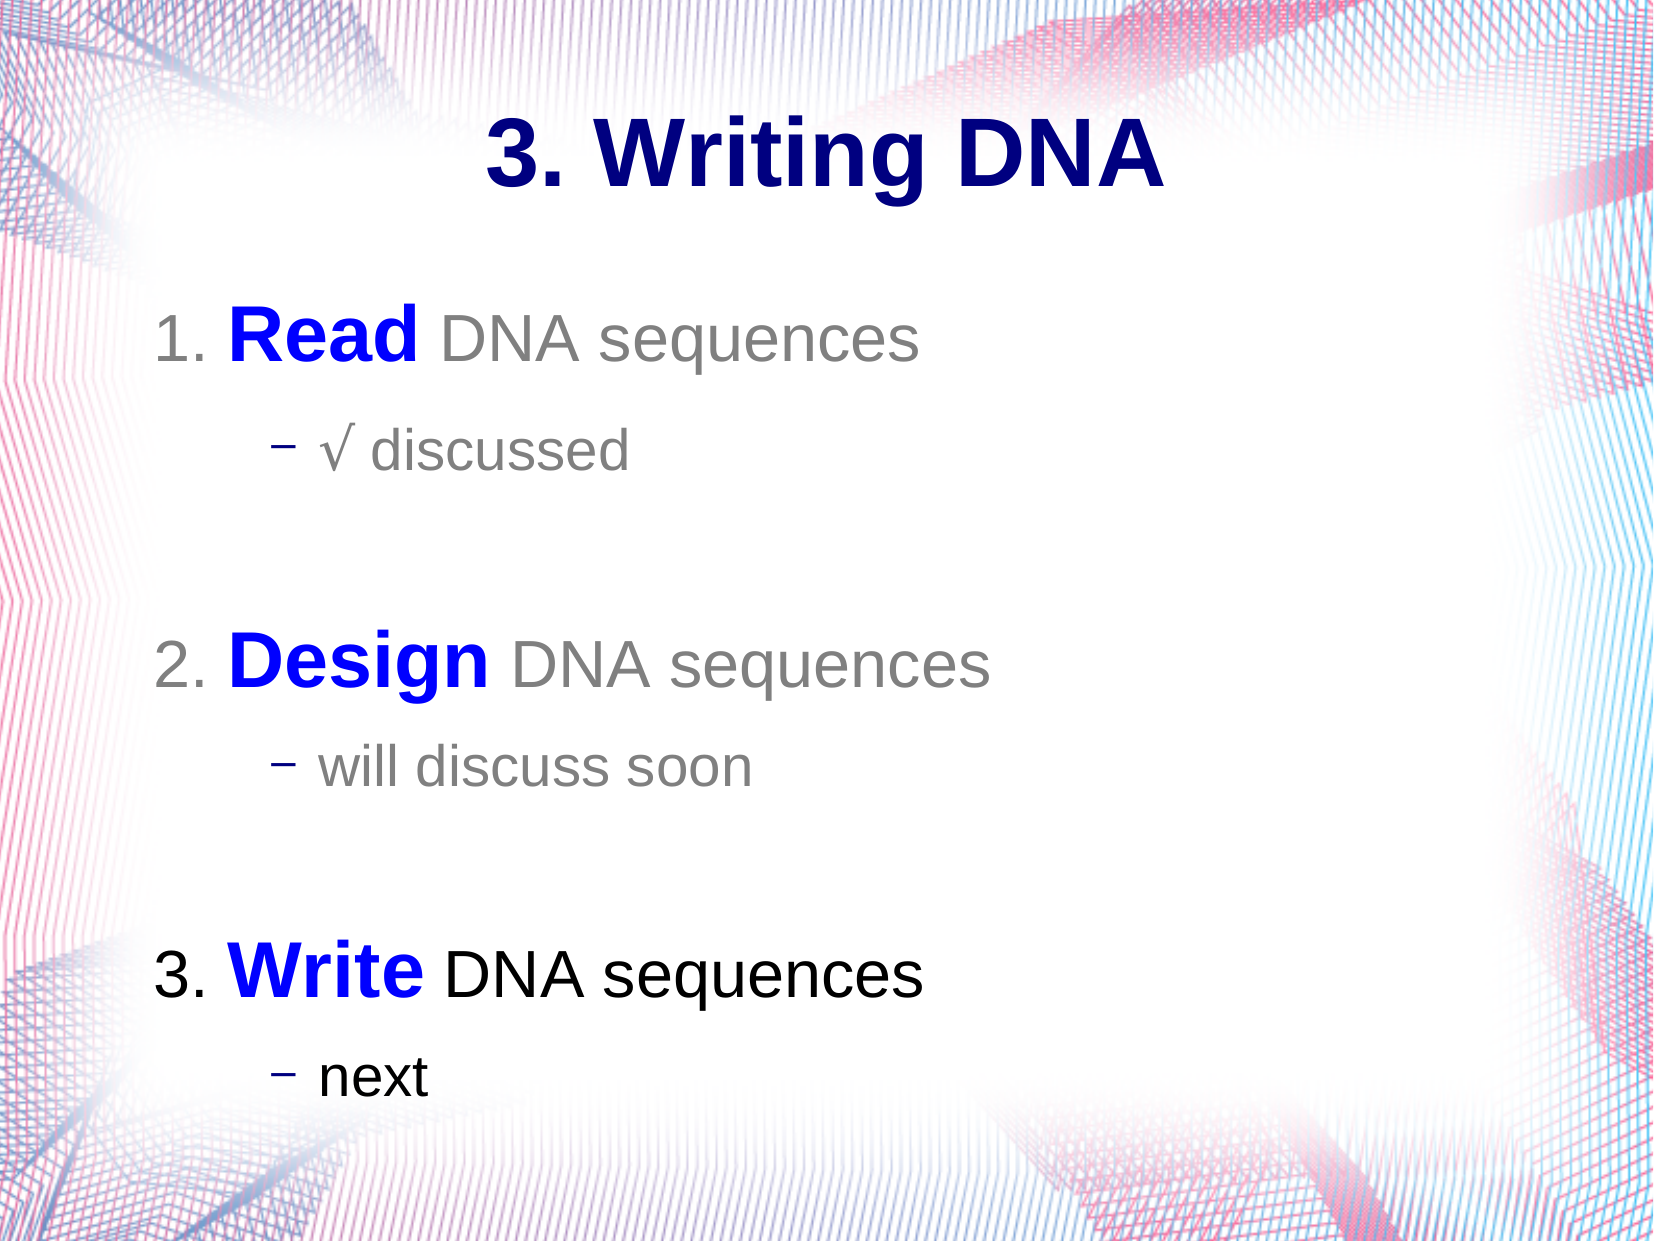

# 3. Writing DNA
1.	Read DNA sequences
√ discussed
2.	Design DNA sequences
will discuss soon
3.	Write DNA sequences
next